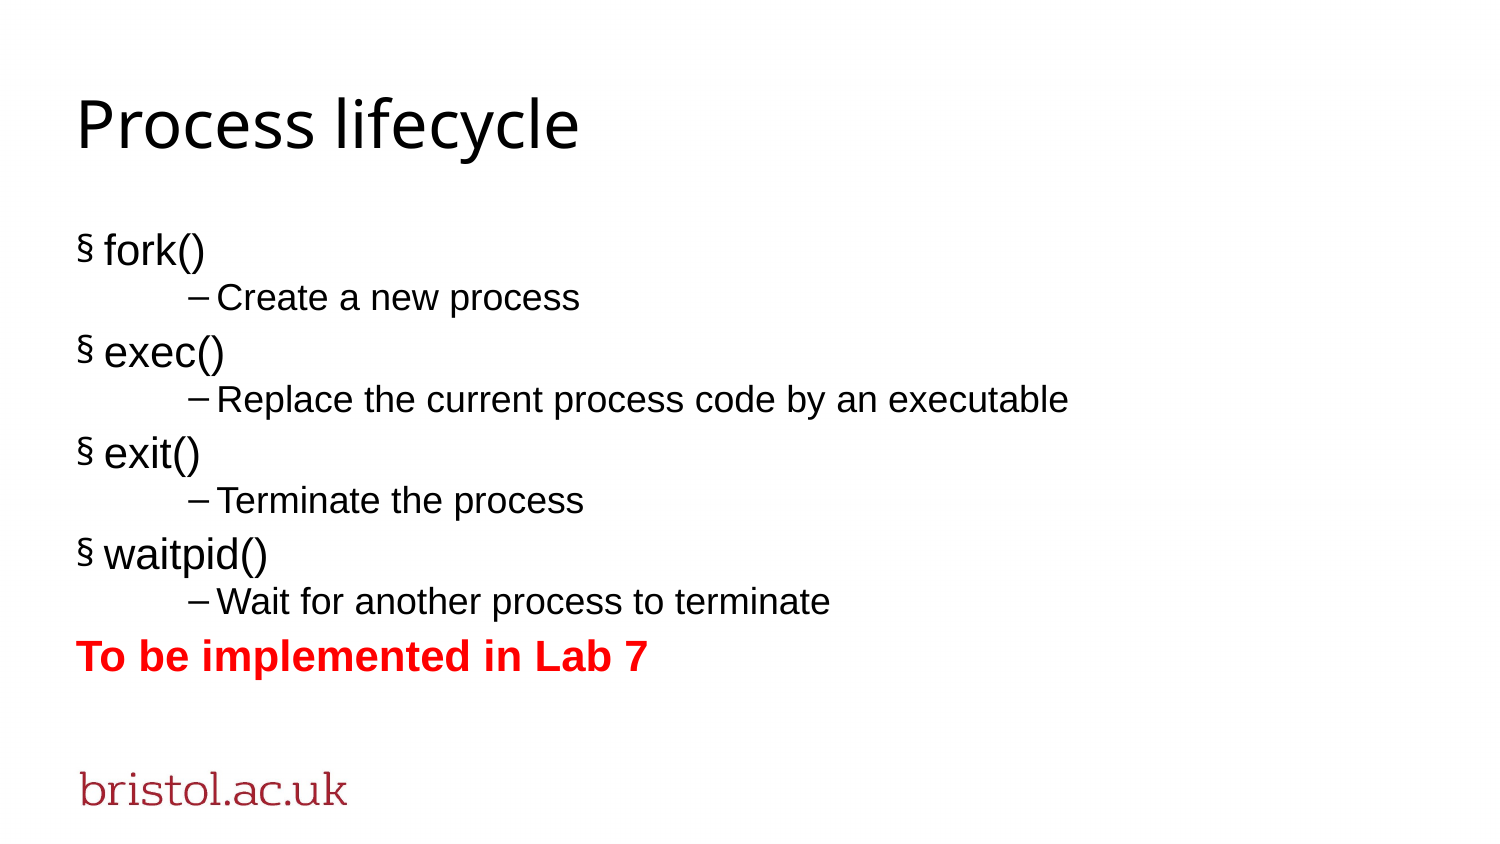

# Process lifecycle
fork()
Create a new process
exec()
Replace the current process code by an executable
exit()
Terminate the process
waitpid()
Wait for another process to terminate
To be implemented in Lab 7